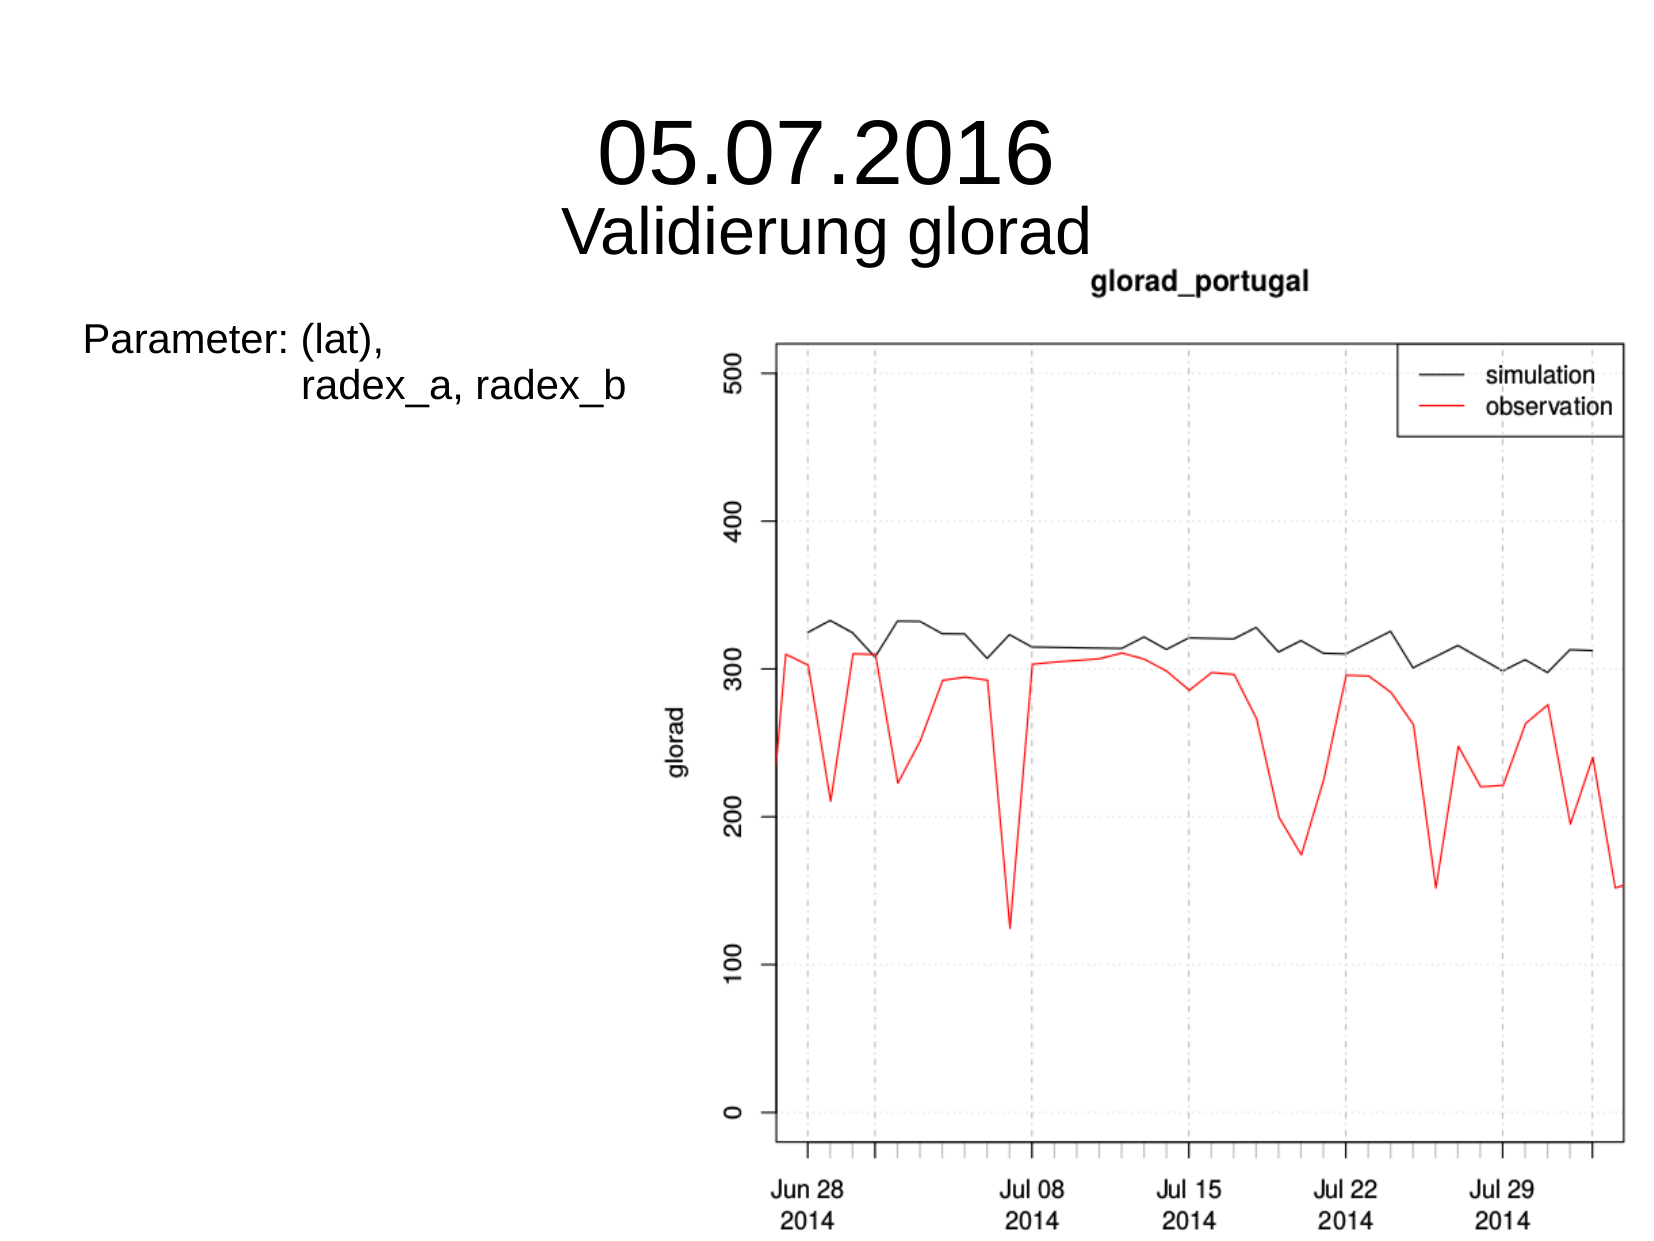

# 05.07.2016
Validierung glorad
Parameter: (lat),
 radex_a, radex_b